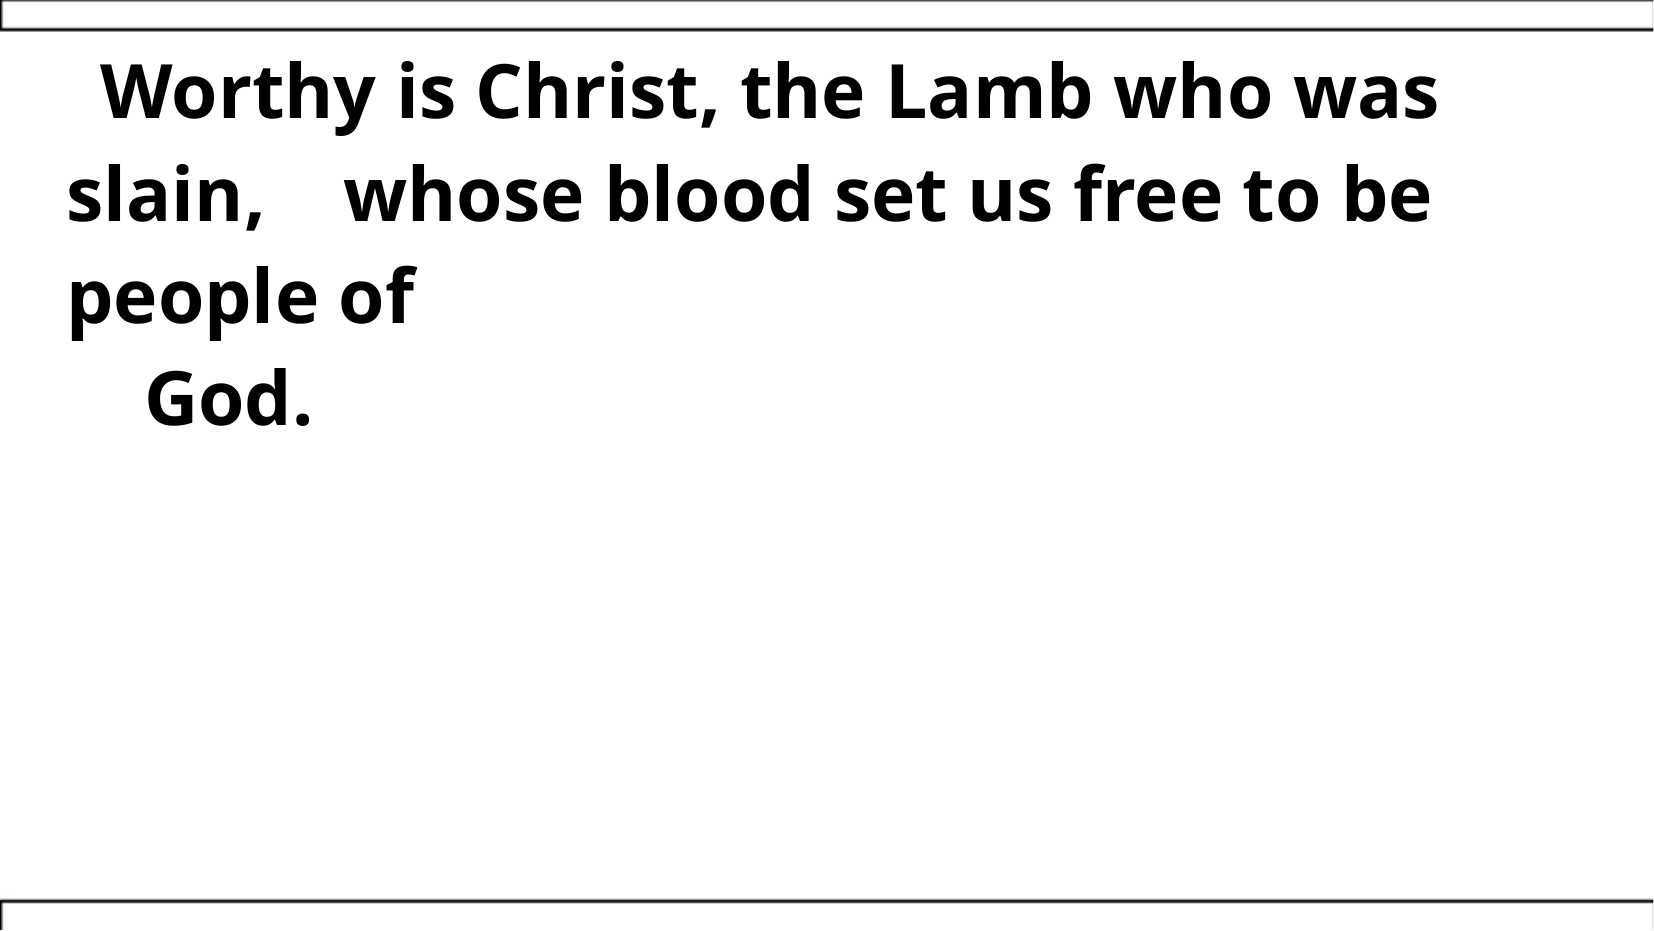

Worthy is Christ, the Lamb who was slain, whose blood set us free to be people of
 God.